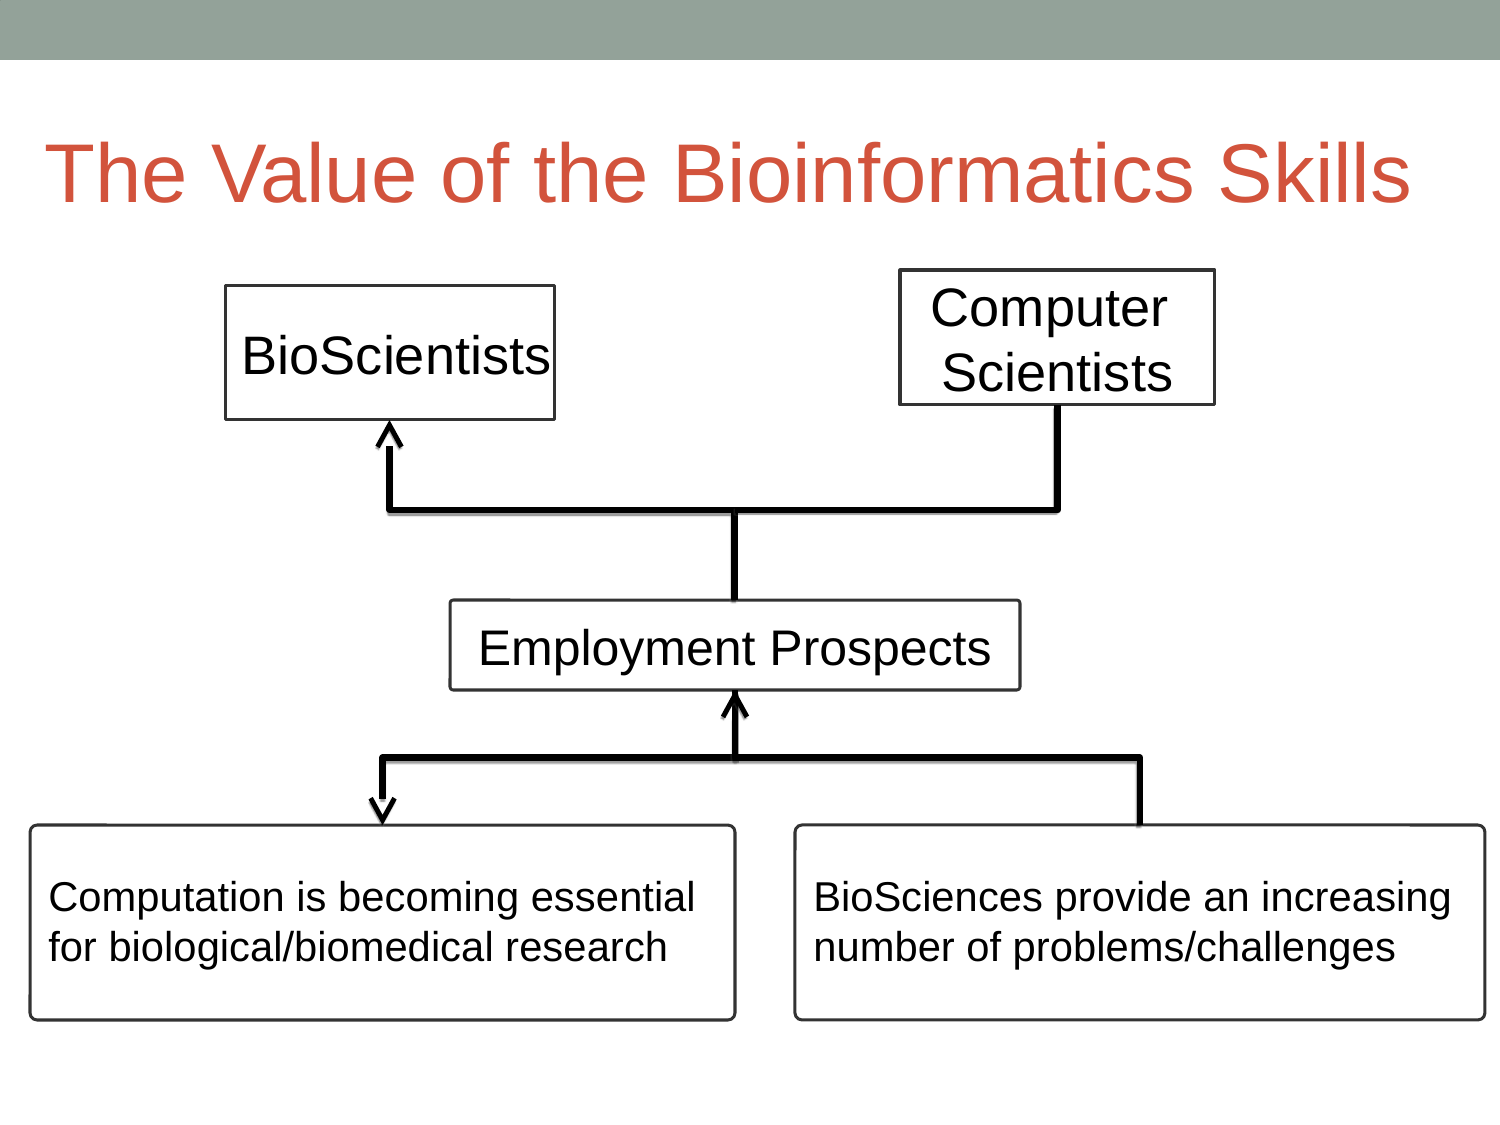

The Value of the Bioinformatics Skills
Computer
Scientists
BioScientists
Employment Prospects
BioSciences provide an increasing
number of problems/challenges
Computation is becoming essential
for biological/biomedical research